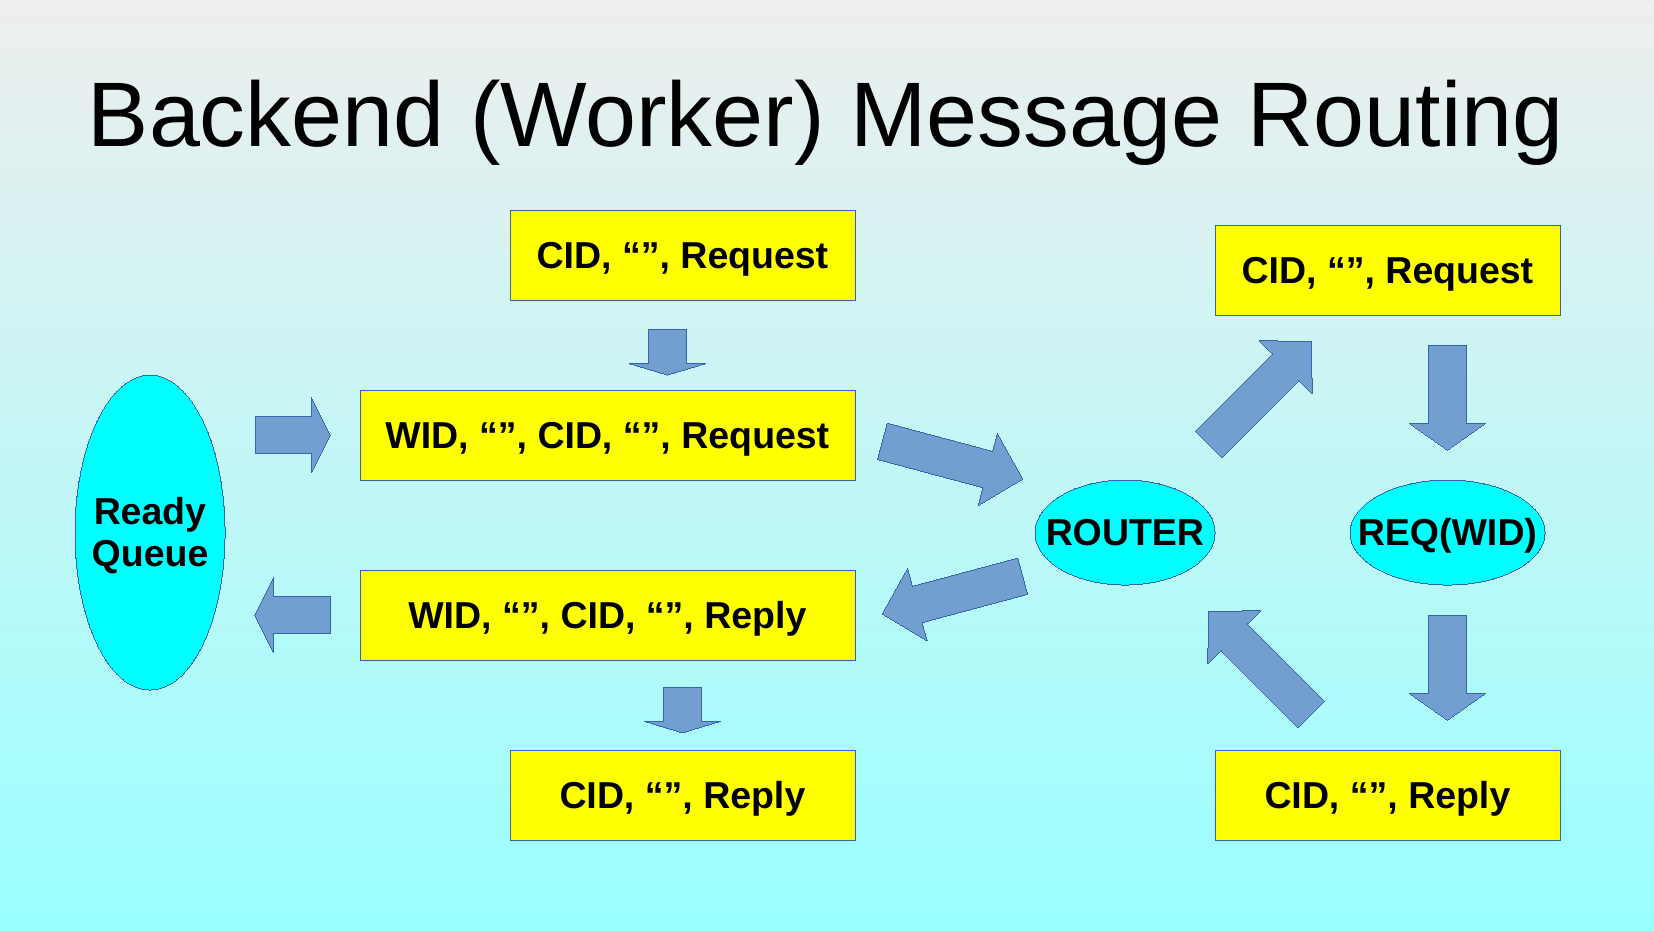

# Backend (Worker) Message Routing
CID, “”, Request
CID, “”, Request
Ready
Queue
WID, “”, CID, “”, Request
ROUTER
REQ(WID)
WID, “”, CID, “”, Reply
CID, “”, Reply
CID, “”, Reply